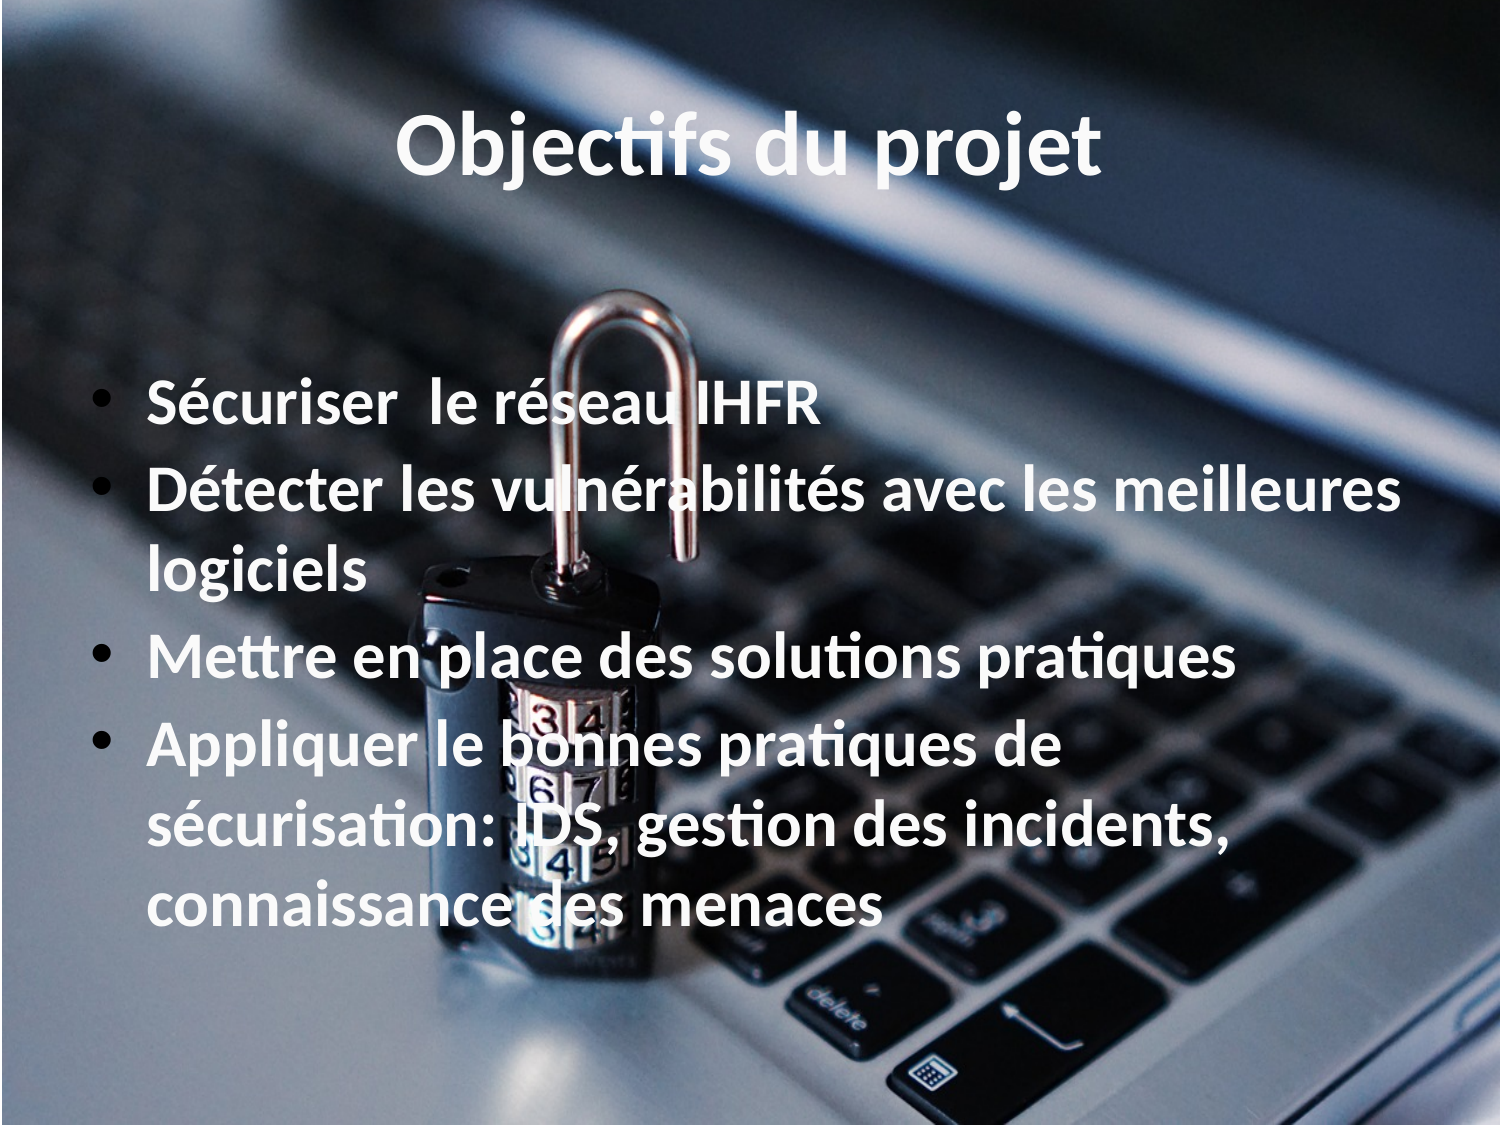

# Objectifs du projet
Sécuriser le réseau IHFR
Détecter les vulnérabilités avec les meilleures logiciels
Mettre en place des solutions pratiques
Appliquer le bonnes pratiques de sécurisation: IDS, gestion des incidents, connaissance des menaces